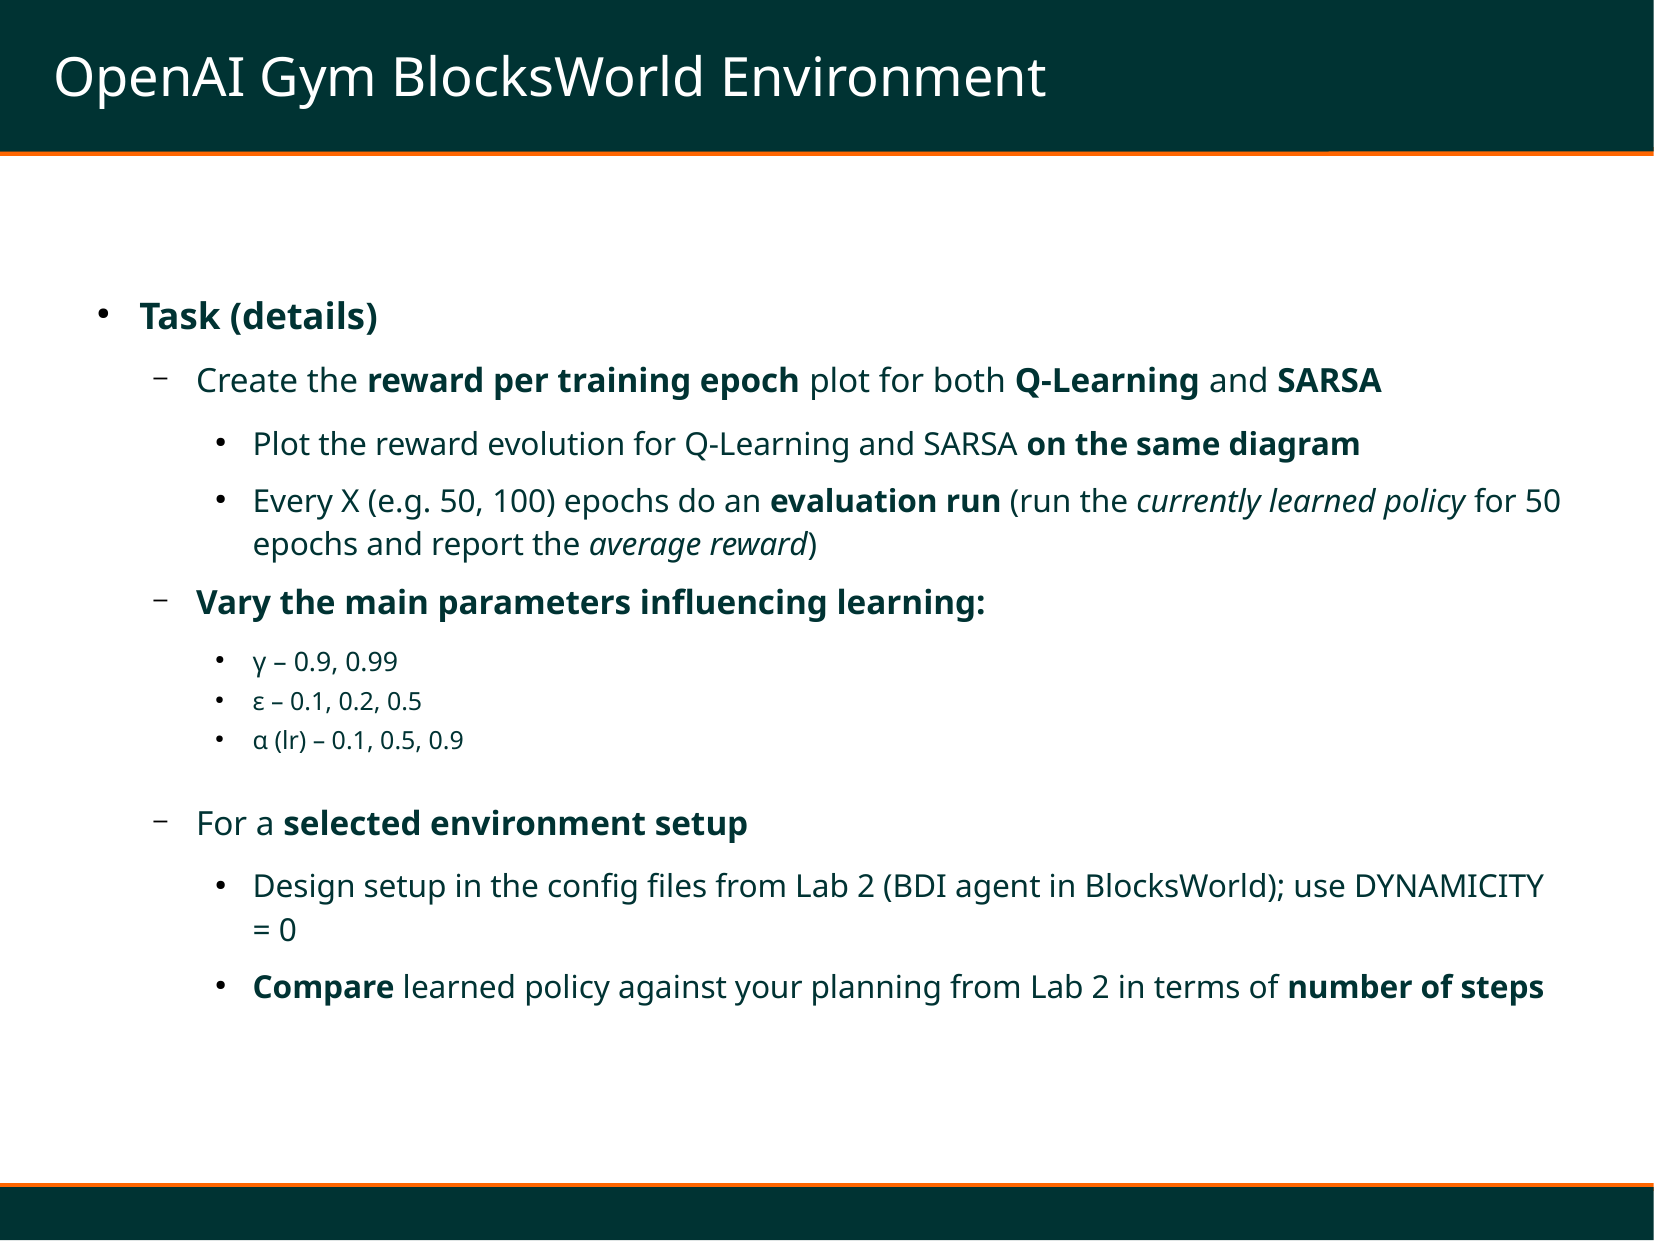

# OpenAI Gym BlocksWorld Environment
Task (details)
Create the reward per training epoch plot for both Q-Learning and SARSA
Plot the reward evolution for Q-Learning and SARSA on the same diagram
Every X (e.g. 50, 100) epochs do an evaluation run (run the currently learned policy for 50 epochs and report the average reward)
Vary the main parameters influencing learning:
γ – 0.9, 0.99
ε – 0.1, 0.2, 0.5
α (lr) – 0.1, 0.5, 0.9
For a selected environment setup
Design setup in the config files from Lab 2 (BDI agent in BlocksWorld); use DYNAMICITY = 0
Compare learned policy against your planning from Lab 2 in terms of number of steps